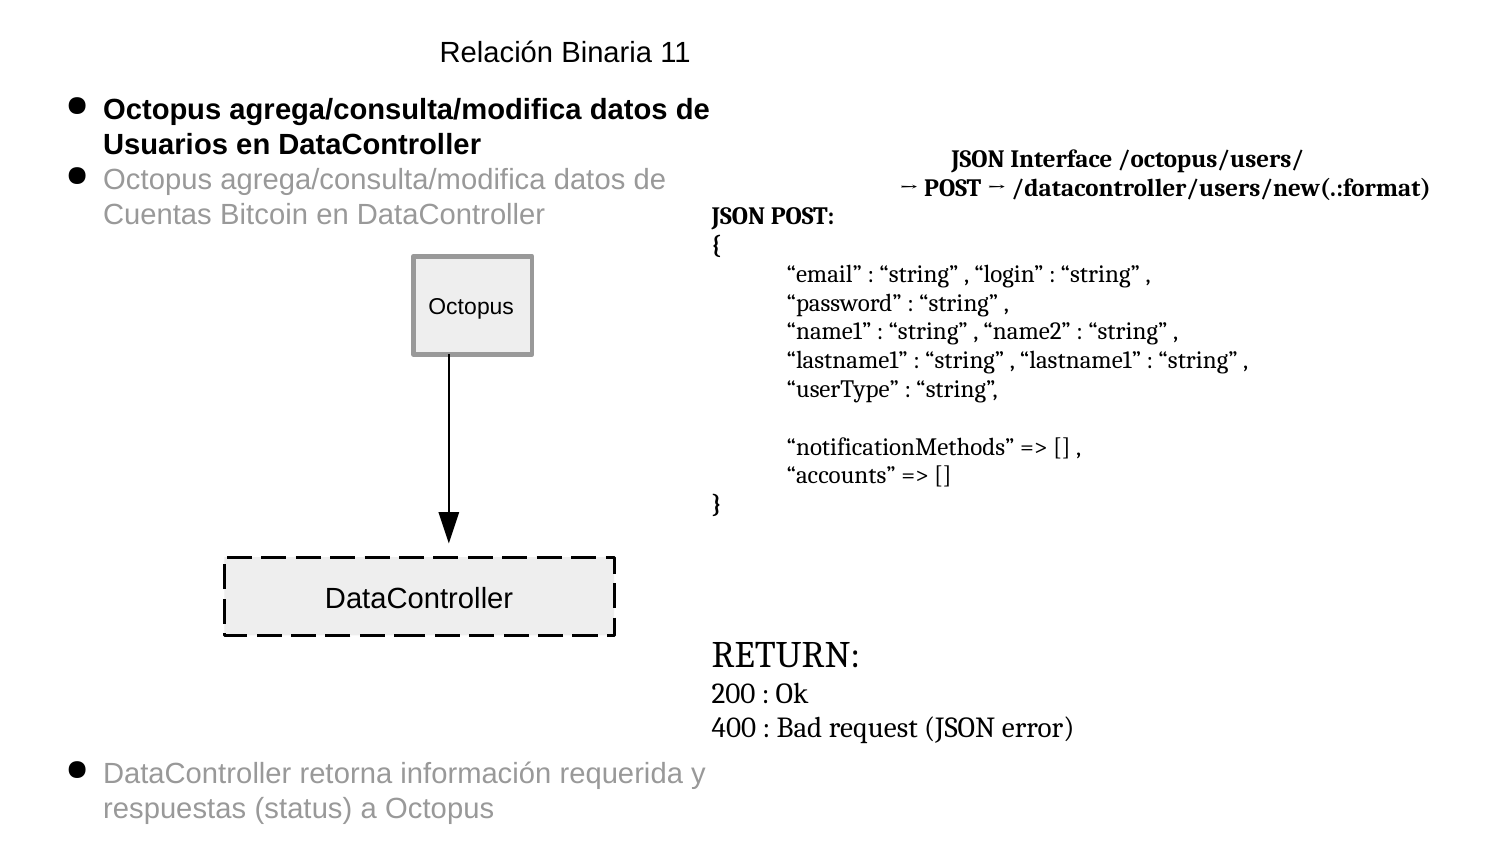

Relación Binaria 11
Octopus agrega/consulta/modifica datos de Usuarios en DataController
Octopus agrega/consulta/modifica datos de Cuentas Bitcoin en DataController
DataController retorna información requerida y respuestas (status) a Octopus
JSON Interface /octopus/users/
	→ POST → /datacontroller/users/new(.:format)
JSON POST:
{
	“email” : “string” , “login” : “string” ,
	“password” : “string” ,
	“name1” : “string” , “name2” : “string” ,
	“lastname1” : “string” , “lastname1” : “string” ,
	“userType” : “string”,
	“notificationMethods” => [] ,
	“accounts” => []
}
RETURN:
200 : Ok
400 : Bad request (JSON error)
Octopus
DataController